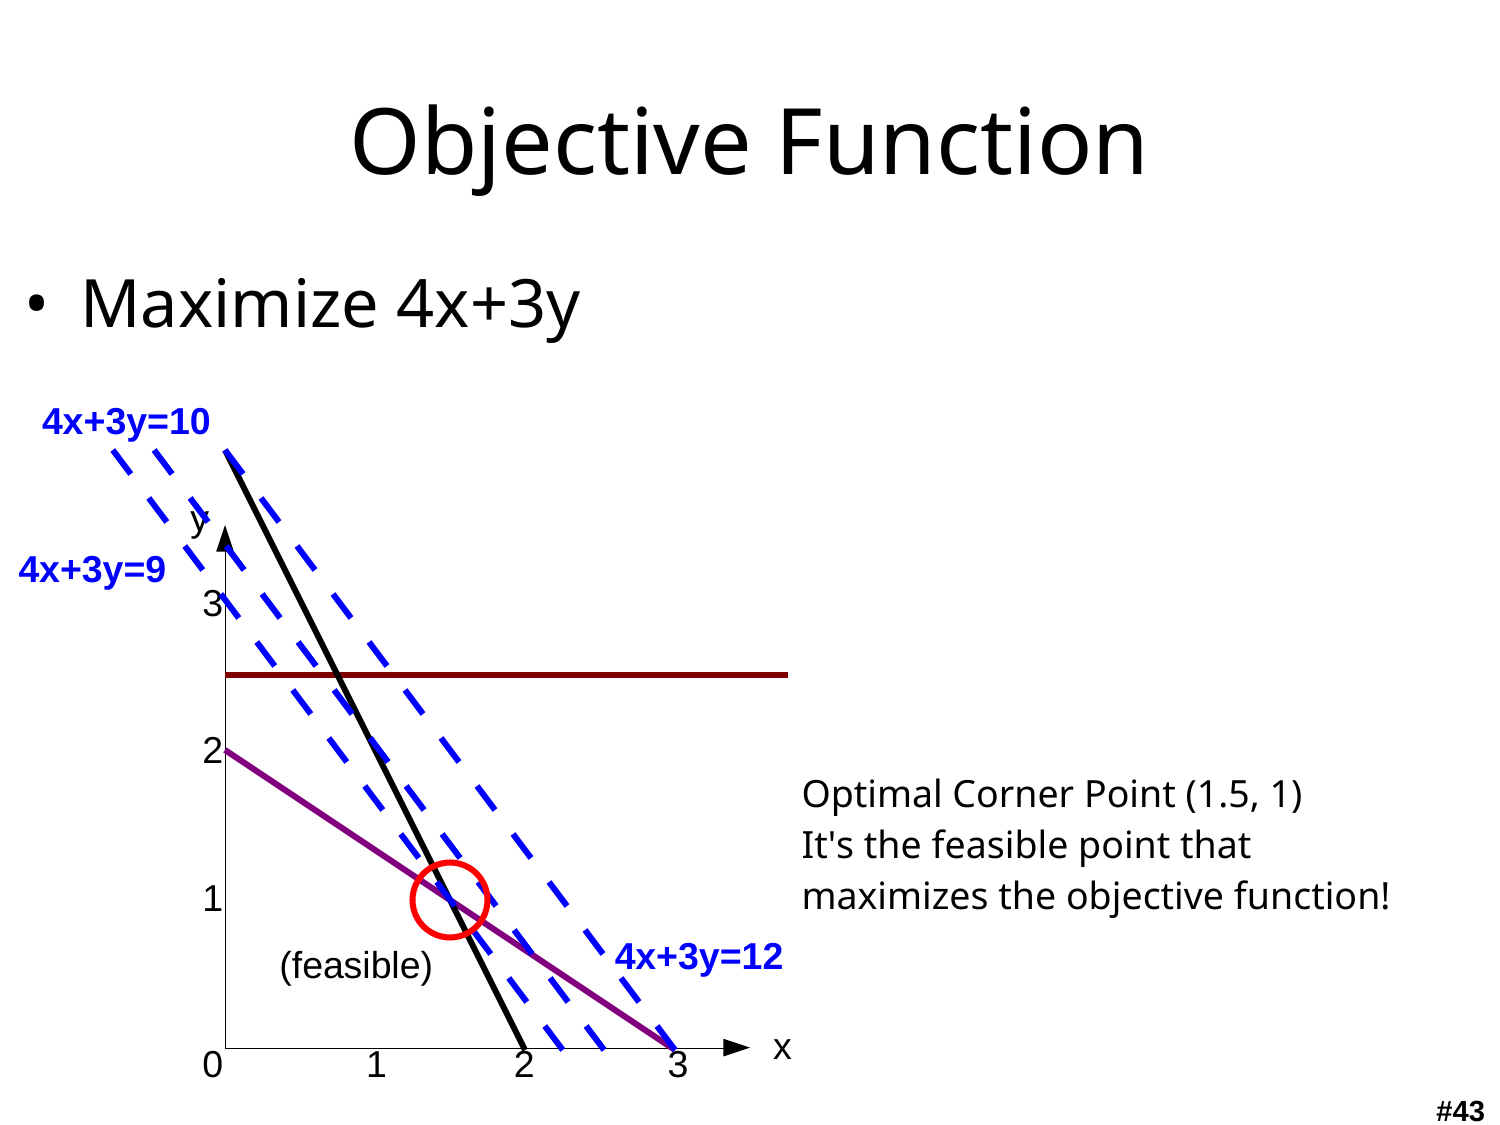

# Objective Function
Maximize 4x+3y
4x+3y=10
y
4x+3y=9
3
2
Optimal Corner Point (1.5, 1)
It's the feasible point that
maximizes the objective function!
1
4x+3y=12
(feasible)
x
0
1
2
3
43